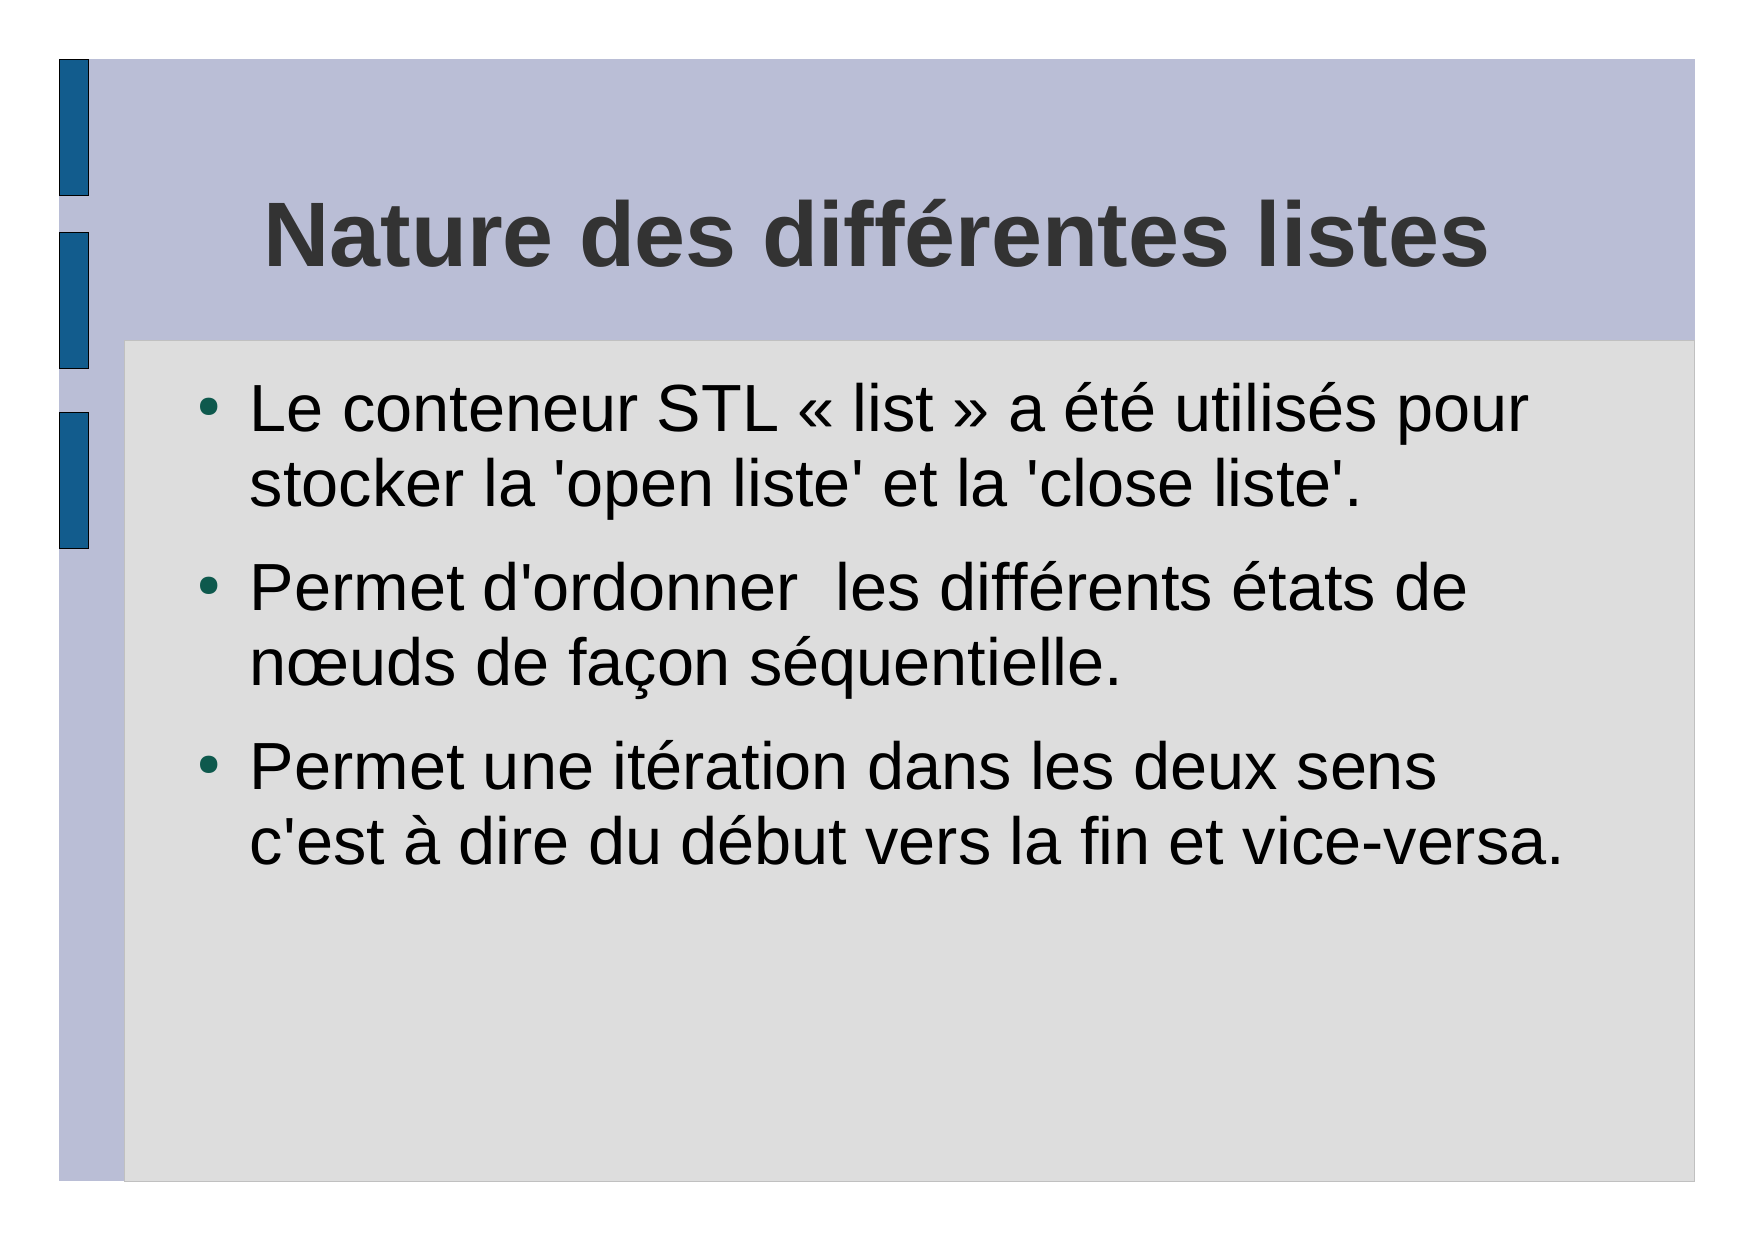

# Nature des différentes listes
Le conteneur STL « list » a été utilisés pour stocker la 'open liste' et la 'close liste'.
Permet d'ordonner les différents états de nœuds de façon séquentielle.
Permet une itération dans les deux sens c'est à dire du début vers la fin et vice-versa.